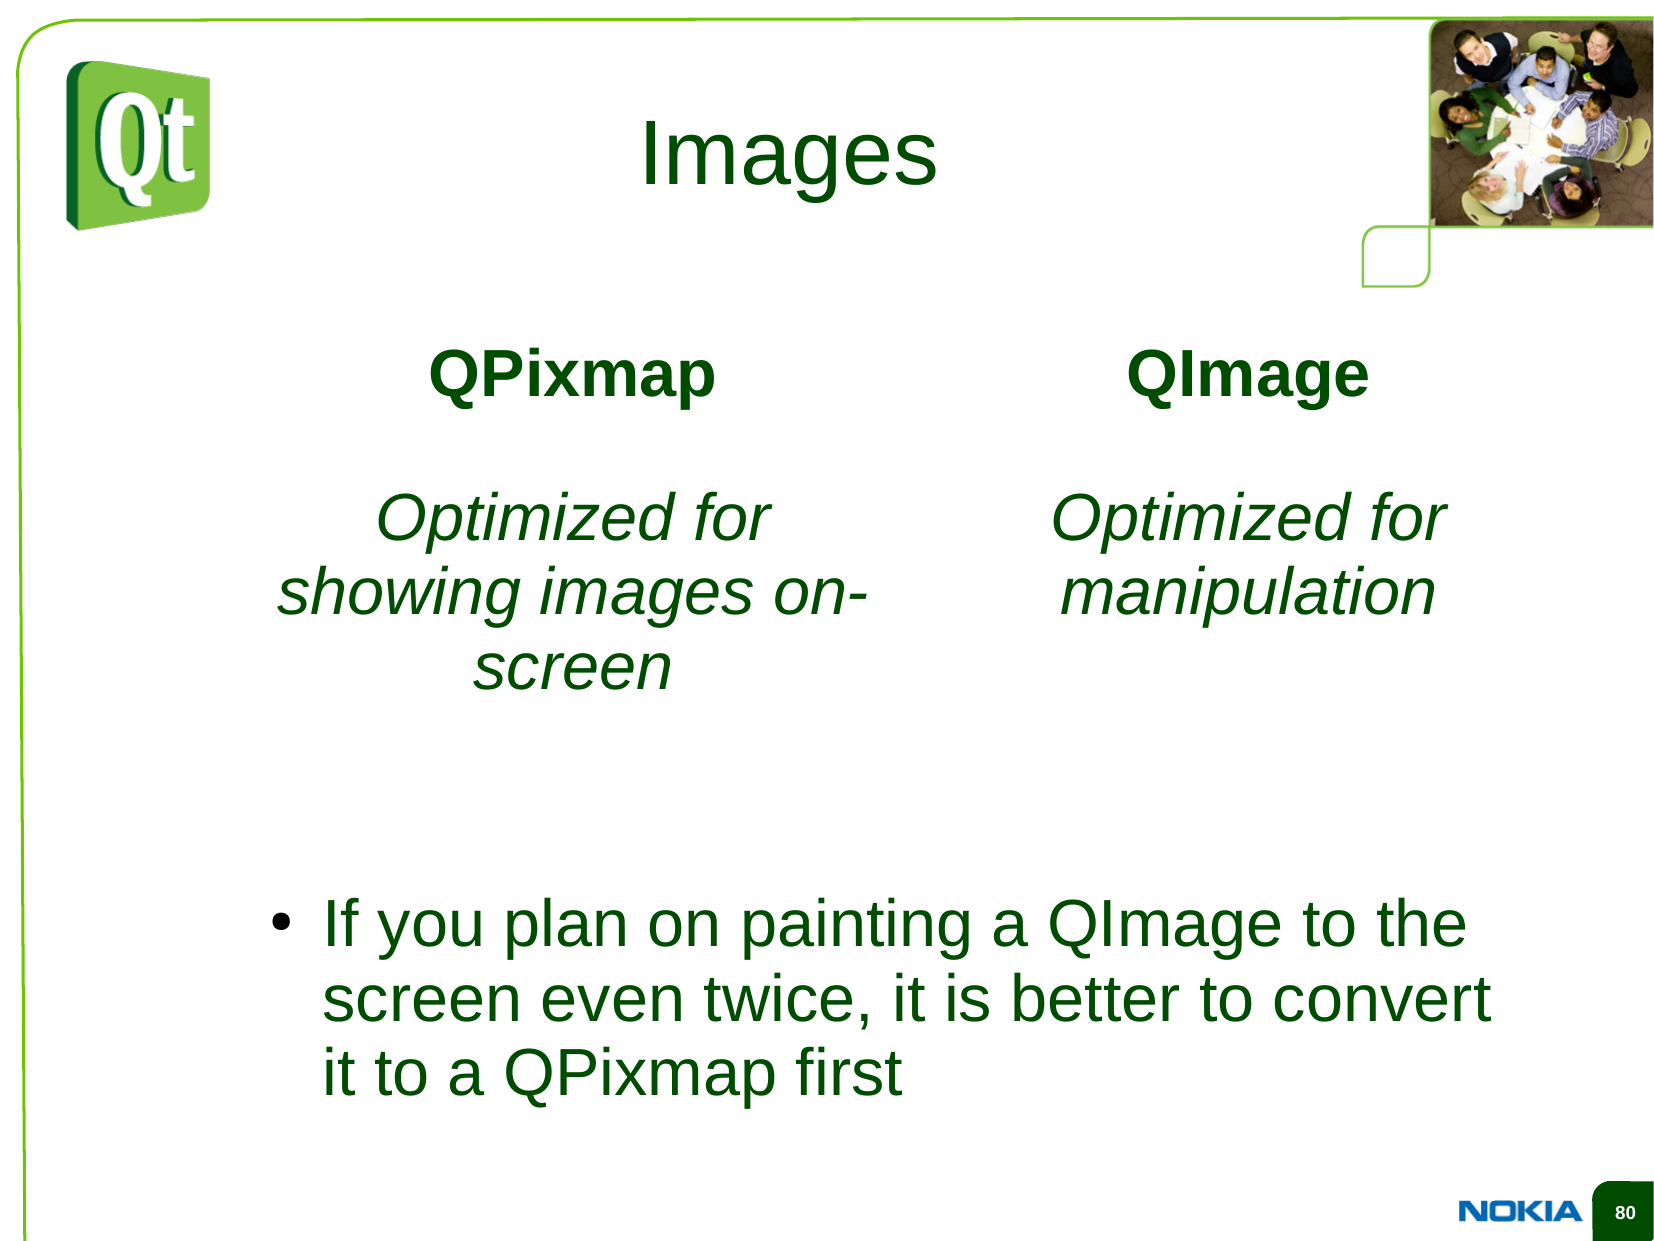

# Images
QPixmap
Optimized for showing images on-screen
QImage
Optimized for manipulation
If you plan on painting a QImage to the screen even twice, it is better to convert it to a QPixmap first